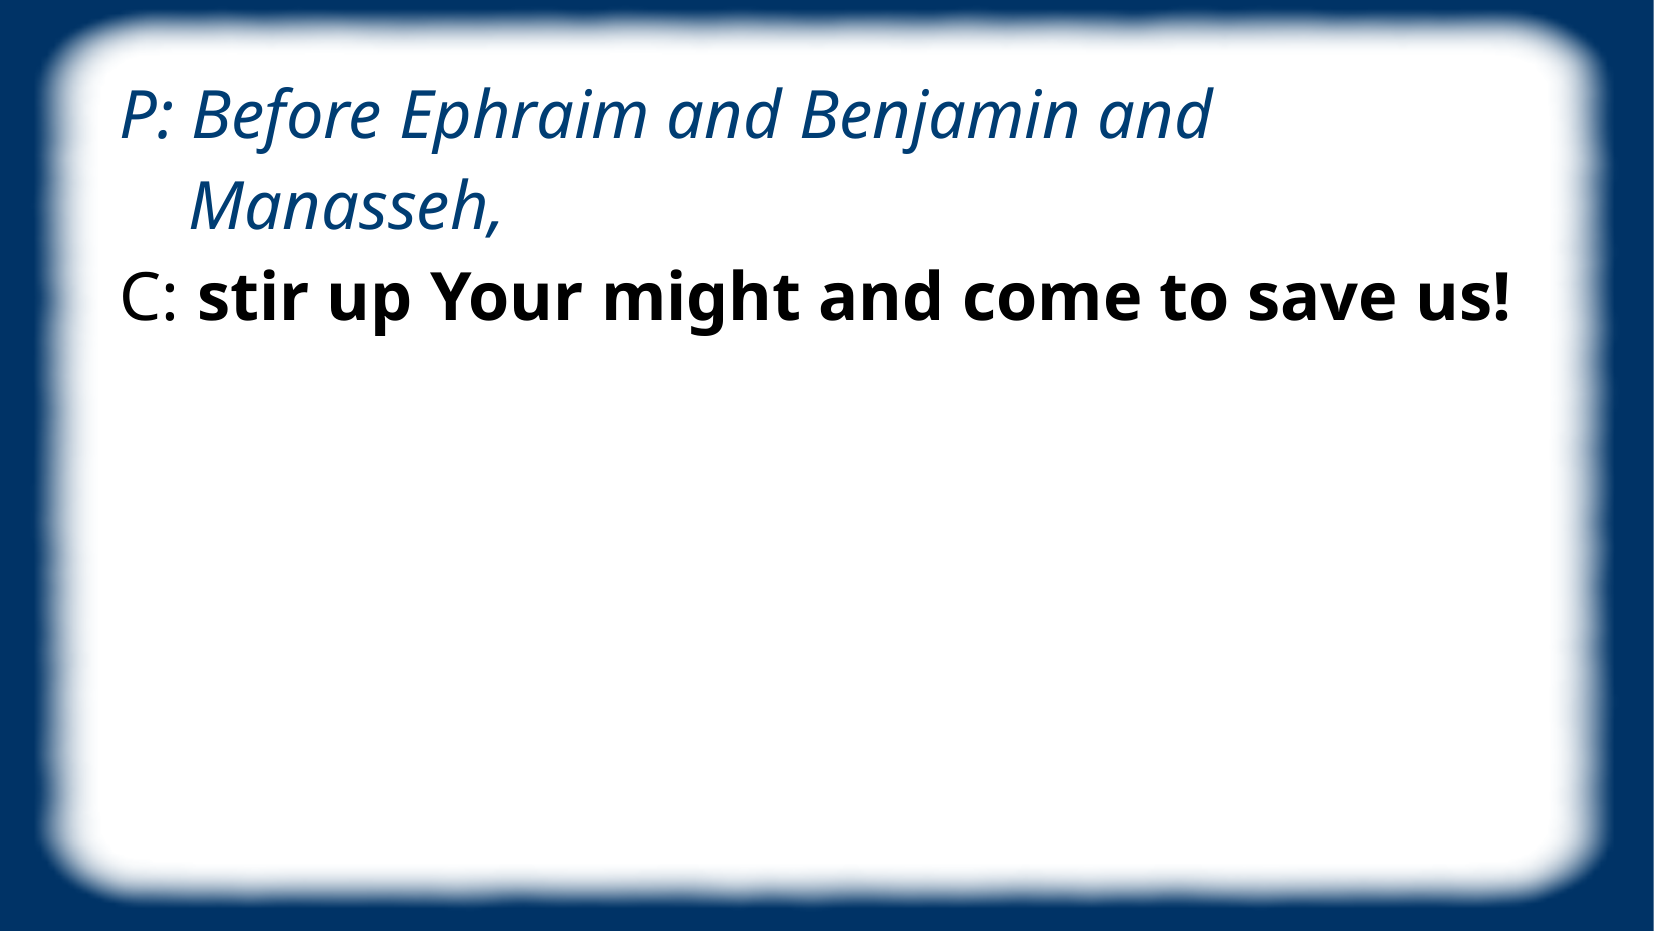

P: Before Ephraim and Benjamin and
 Manasseh,
C: stir up Your might and come to save us!